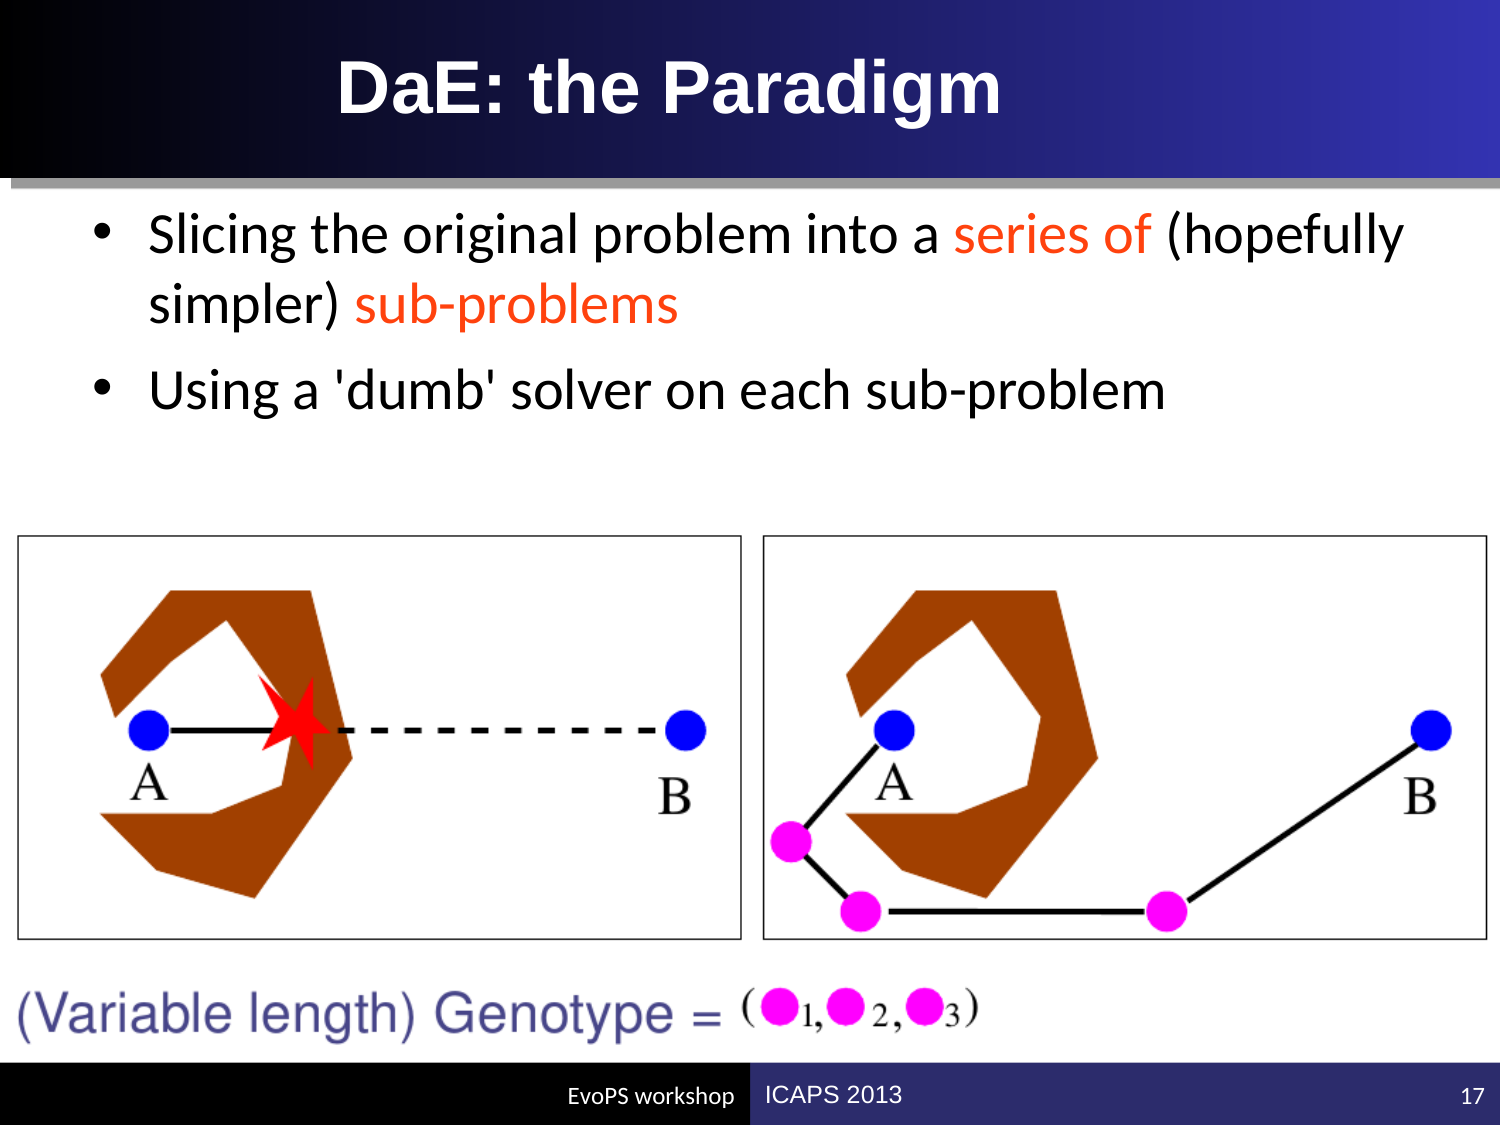

DaE: the Paradigm
# Slicing the original problem into a series of (hopefully simpler) sub-problems
Using a 'dumb' solver on each sub-problem
17